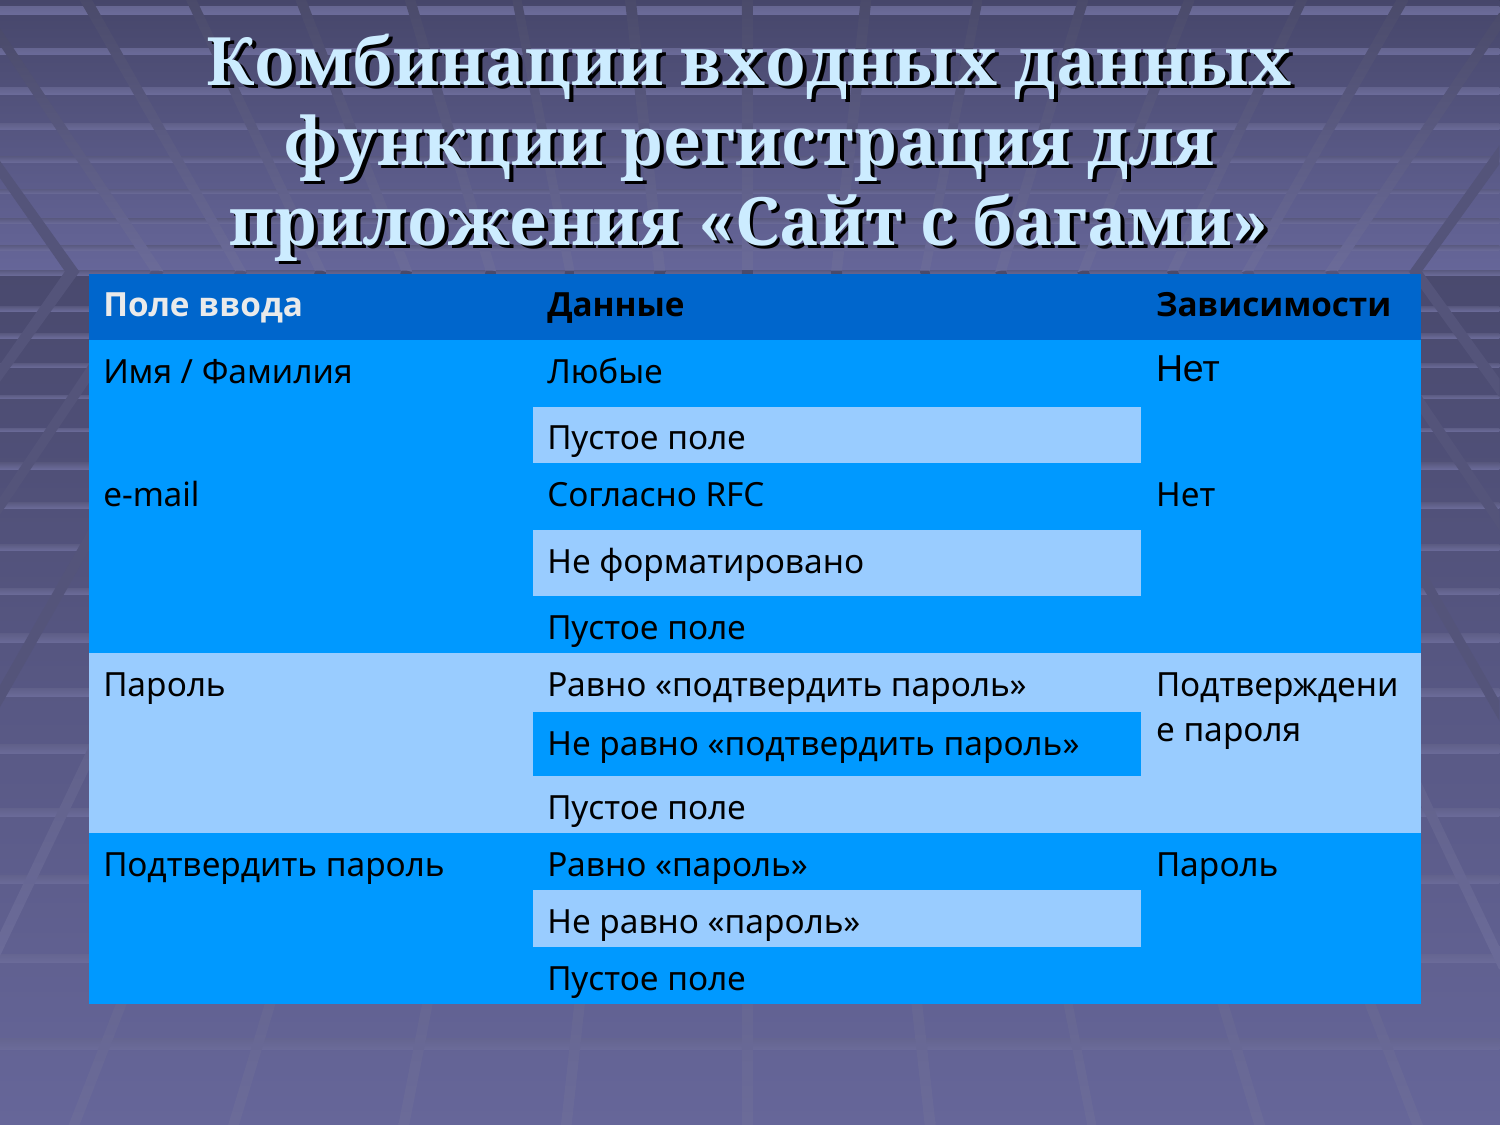

# Комбинации входных данных функции регистрация для приложения «Сайт с багами»
| Поле ввода | Данные | Зависимости |
| --- | --- | --- |
| Имя / Фамилия | Любые | Нет |
| | Пустое поле | |
| e-mail | Согласно RFC | Нет |
| | Не форматировано | |
| | Пустое поле | |
| Пароль | Равно «подтвердить пароль» | Подтверждение пароля |
| | Не равно «подтвердить пароль» | |
| | Пустое поле | |
| Подтвердить пароль | Равно «пароль» | Пароль |
| | Не равно «пароль» | |
| | Пустое поле | |